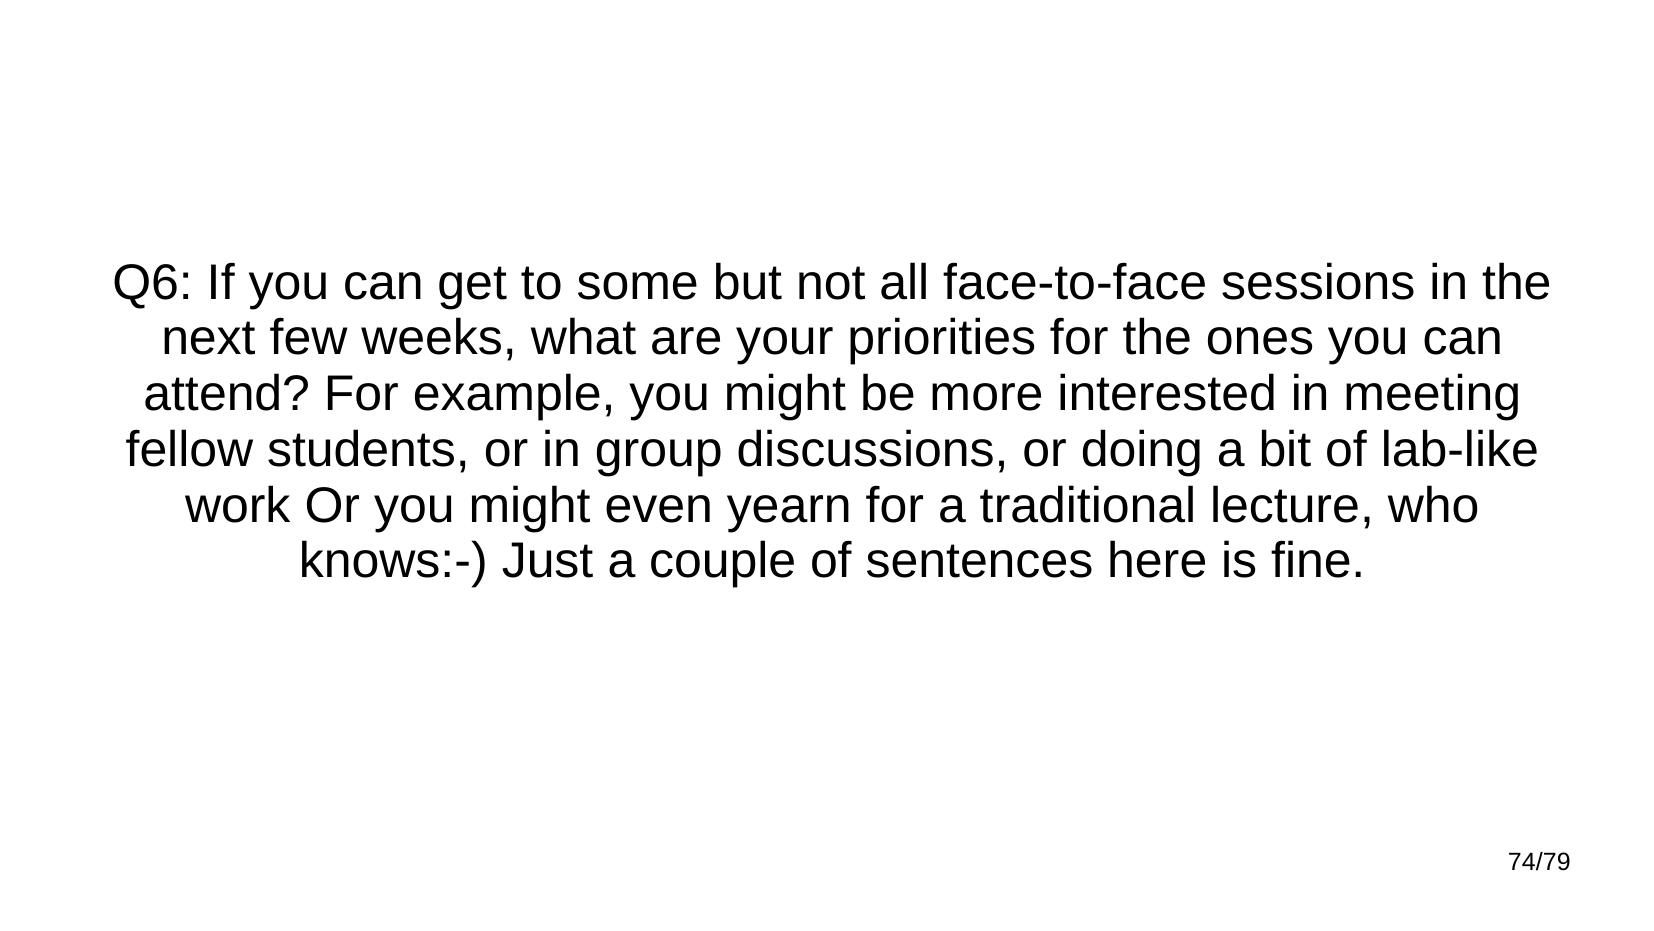

# Q6: If you can get to some but not all face-to-face sessions in the next few weeks, what are your priorities for the ones you can attend? For example, you might be more interested in meeting fellow students, or in group discussions, or doing a bit of lab-like work Or you might even yearn for a traditional lecture, who knows:-) Just a couple of sentences here is fine.
74